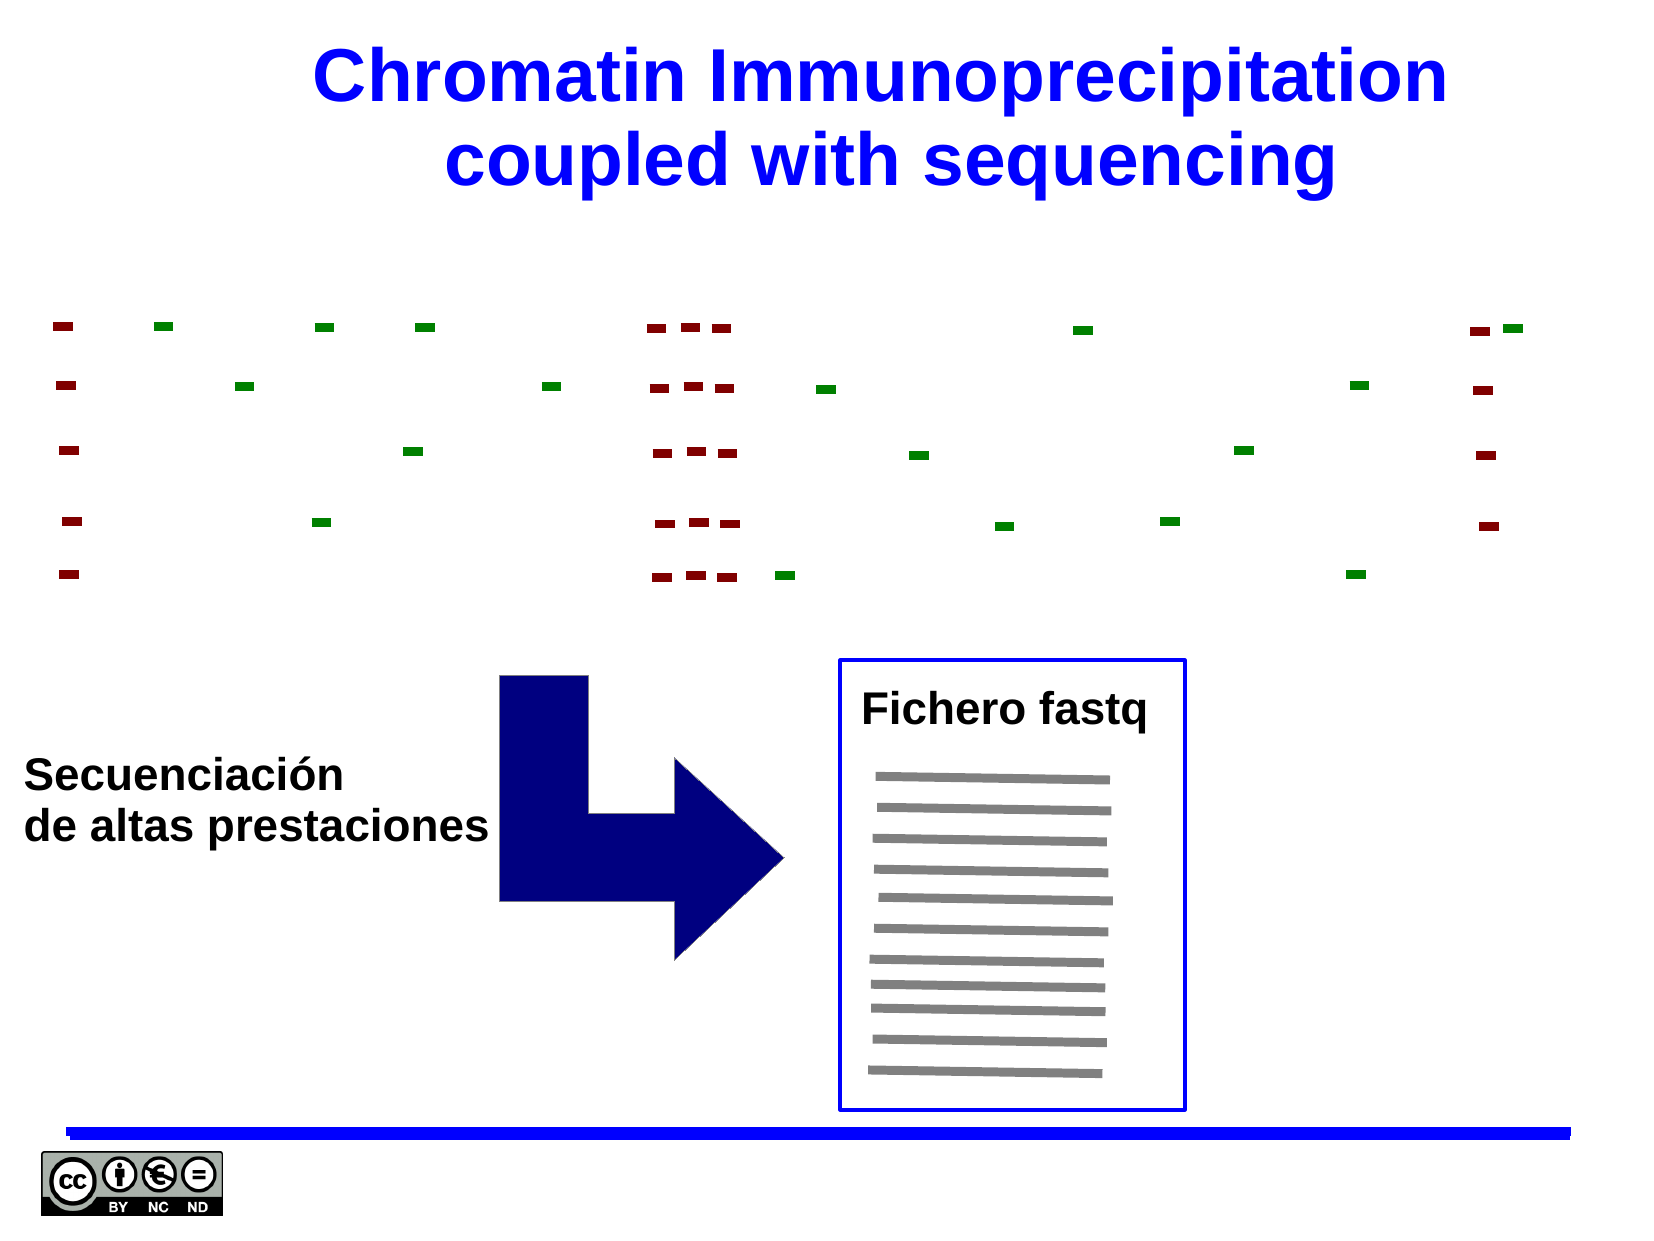

# Chromatin Immunoprecipitation coupled with sequencing
Fichero fastq
Secuenciación
de altas prestaciones